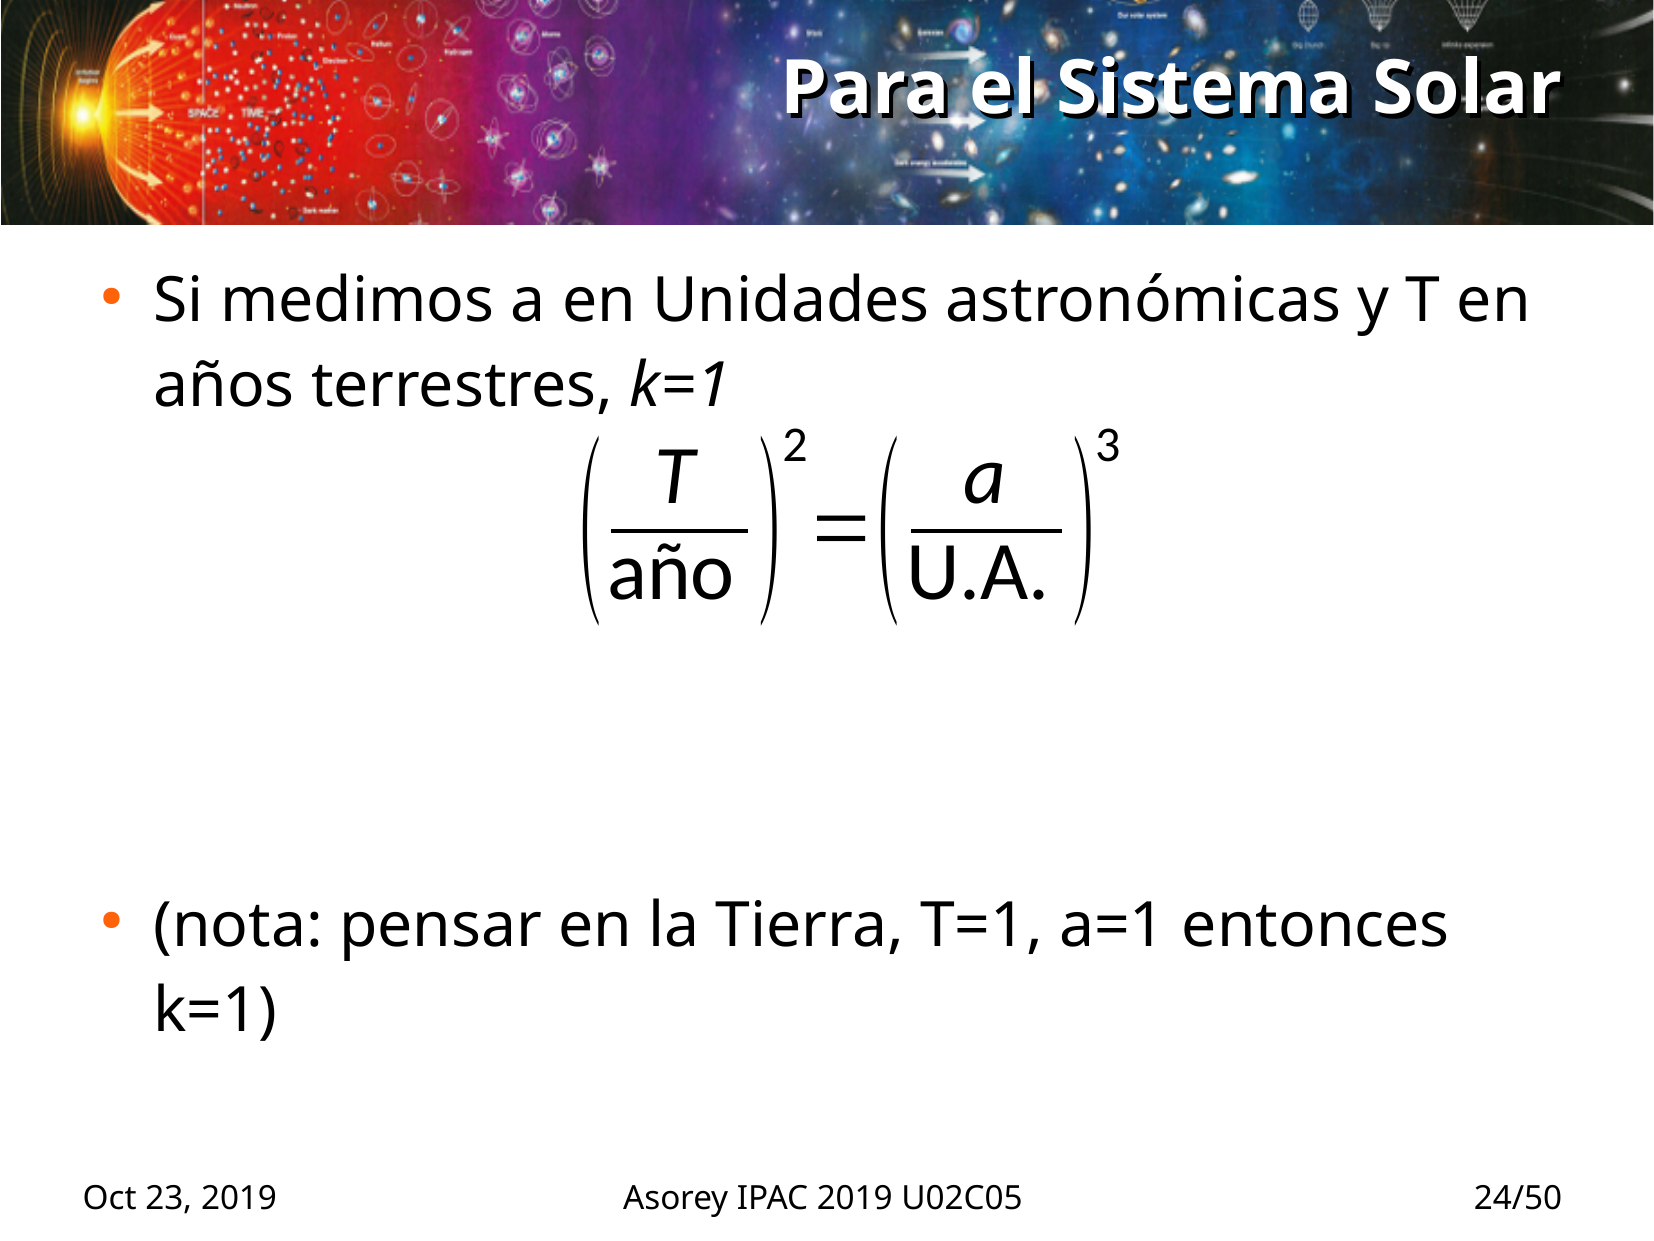

# Para el Sistema Solar
Si medimos a en Unidades astronómicas y T en años terrestres, k=1
(nota: pensar en la Tierra, T=1, a=1 entonces k=1)
Oct 23, 2019
Asorey IPAC 2019 U02C05
24